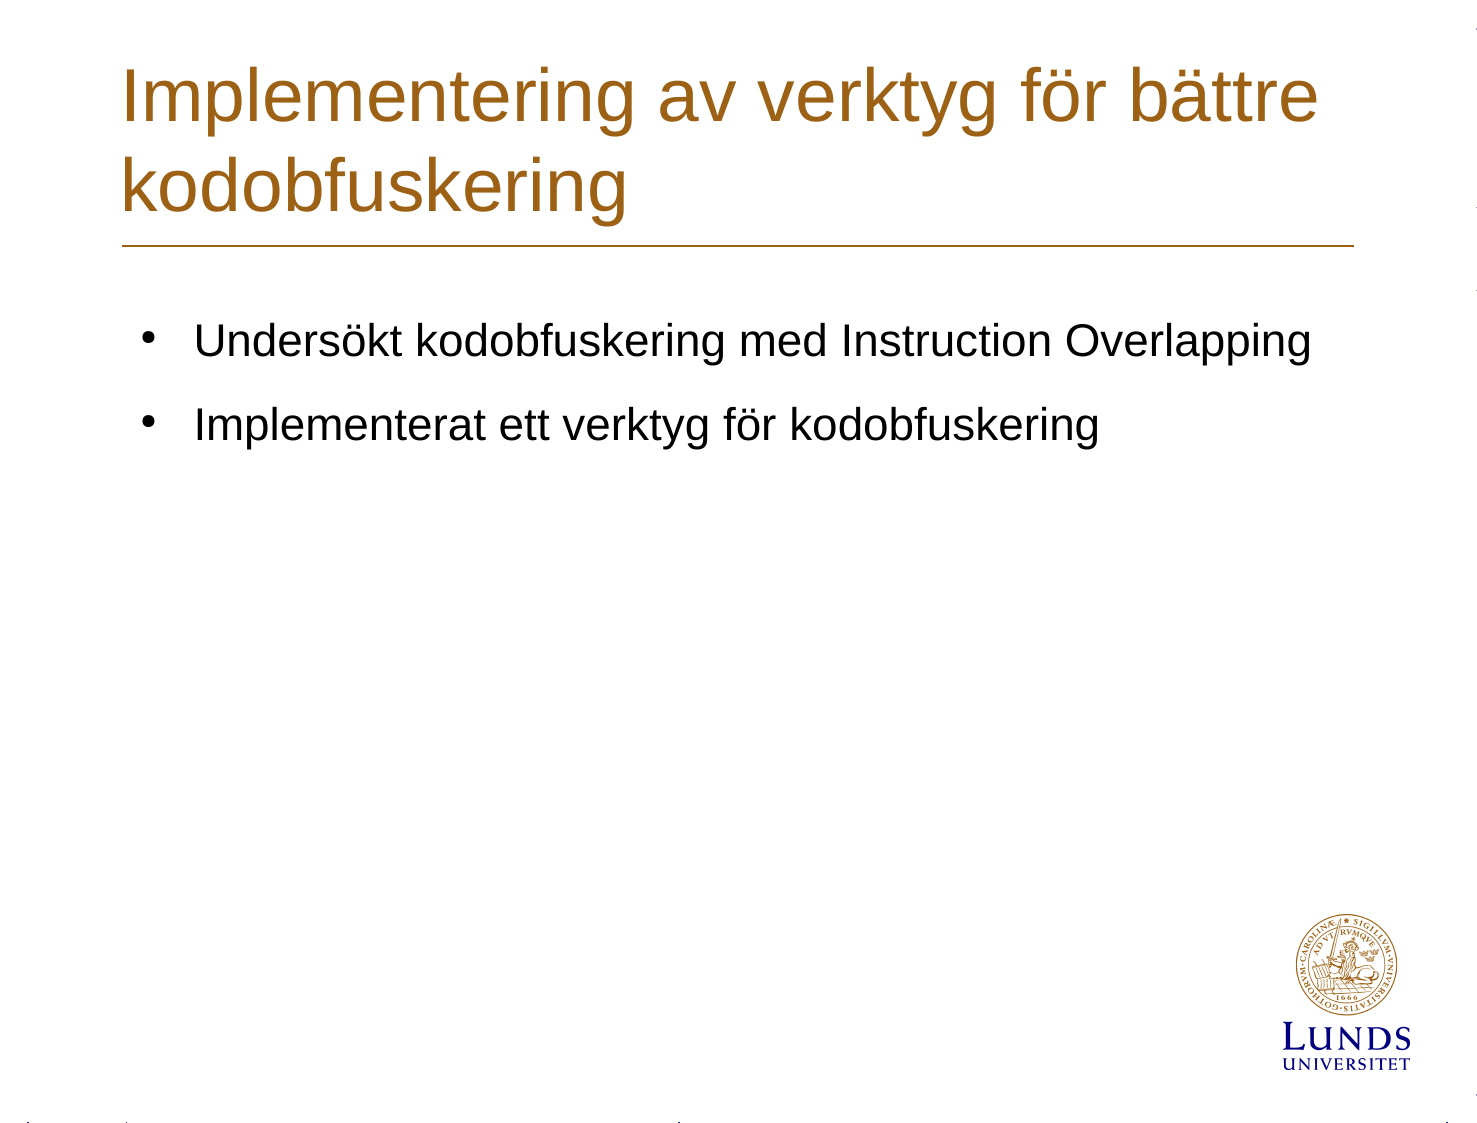

# Implementering av verktyg för bättre kodobfuskering
Undersökt kodobfuskering med Instruction Overlapping
Implementerat ett verktyg för kodobfuskering